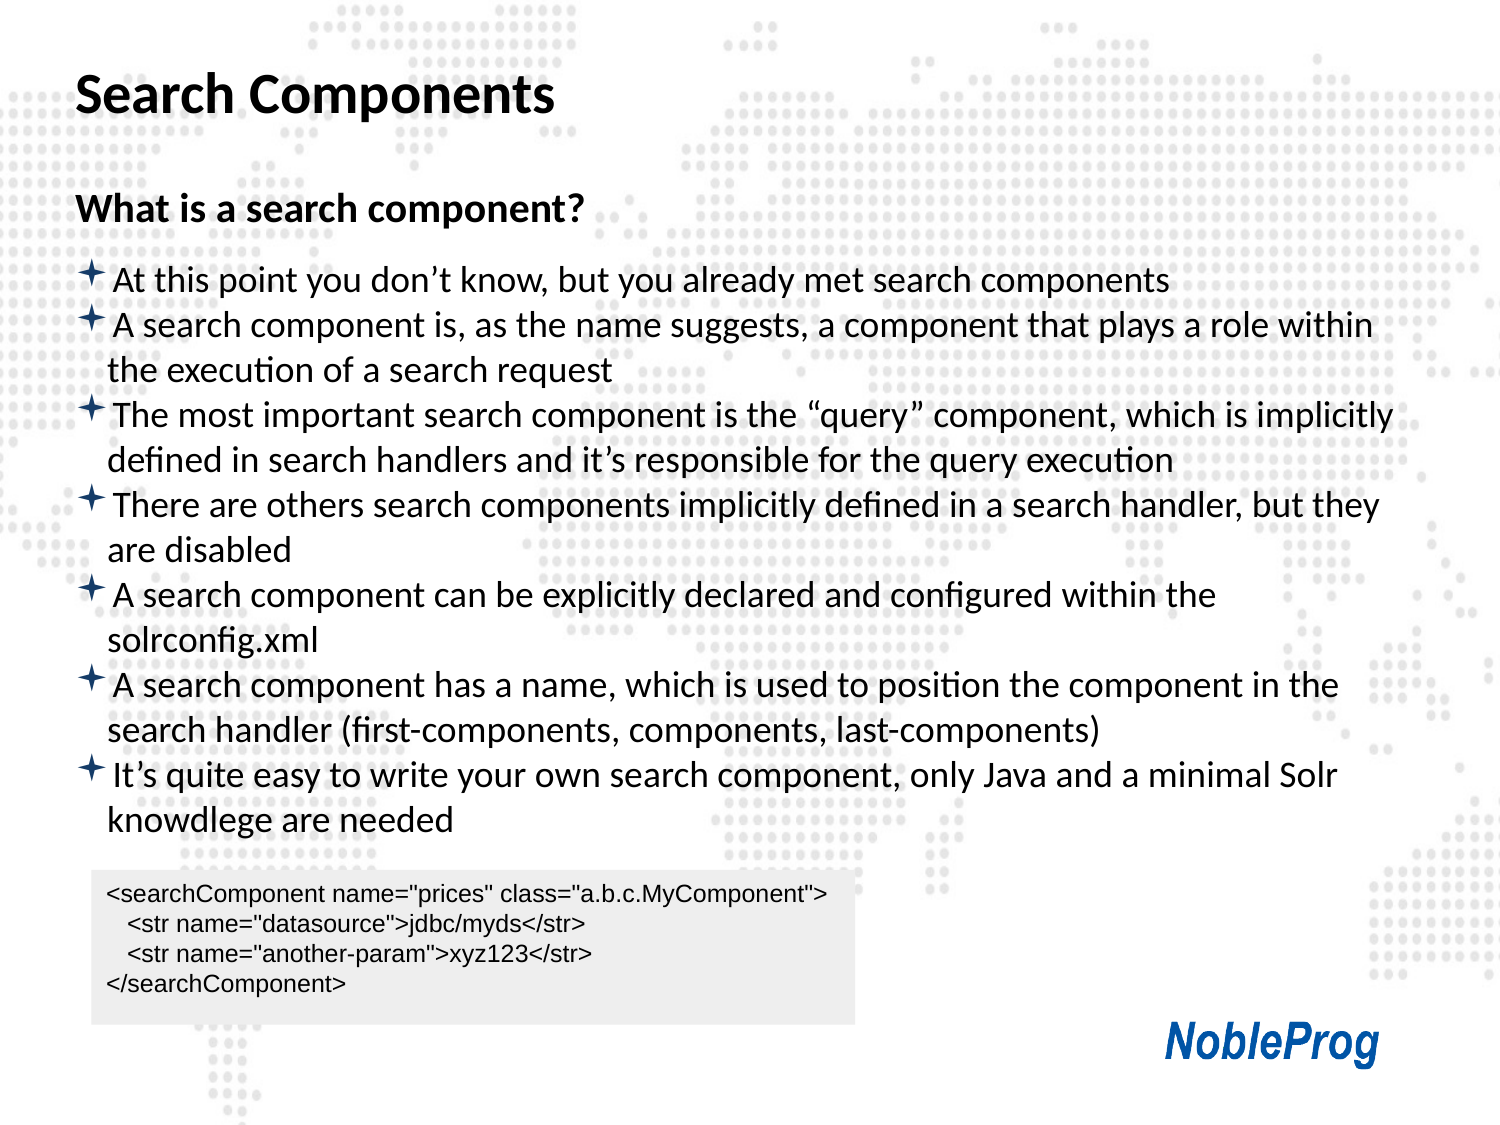

Search Components
What is a search component?
At this point you don’t know, but you already met search components
A search component is, as the name suggests, a component that plays a role within the execution of a search request
The most important search component is the “query” component, which is implicitly defined in search handlers and it’s responsible for the query execution
There are others search components implicitly defined in a search handler, but they are disabled
A search component can be explicitly declared and configured within the solrconfig.xml
A search component has a name, which is used to position the component in the search handler (first-components, components, last-components)
It’s quite easy to write your own search component, only Java and a minimal Solr knowdlege are needed
<searchComponent name="prices" class="a.b.c.MyComponent">
 <str name="datasource">jdbc/myds</str>
 <str name="another-param">xyz123</str>
</searchComponent>